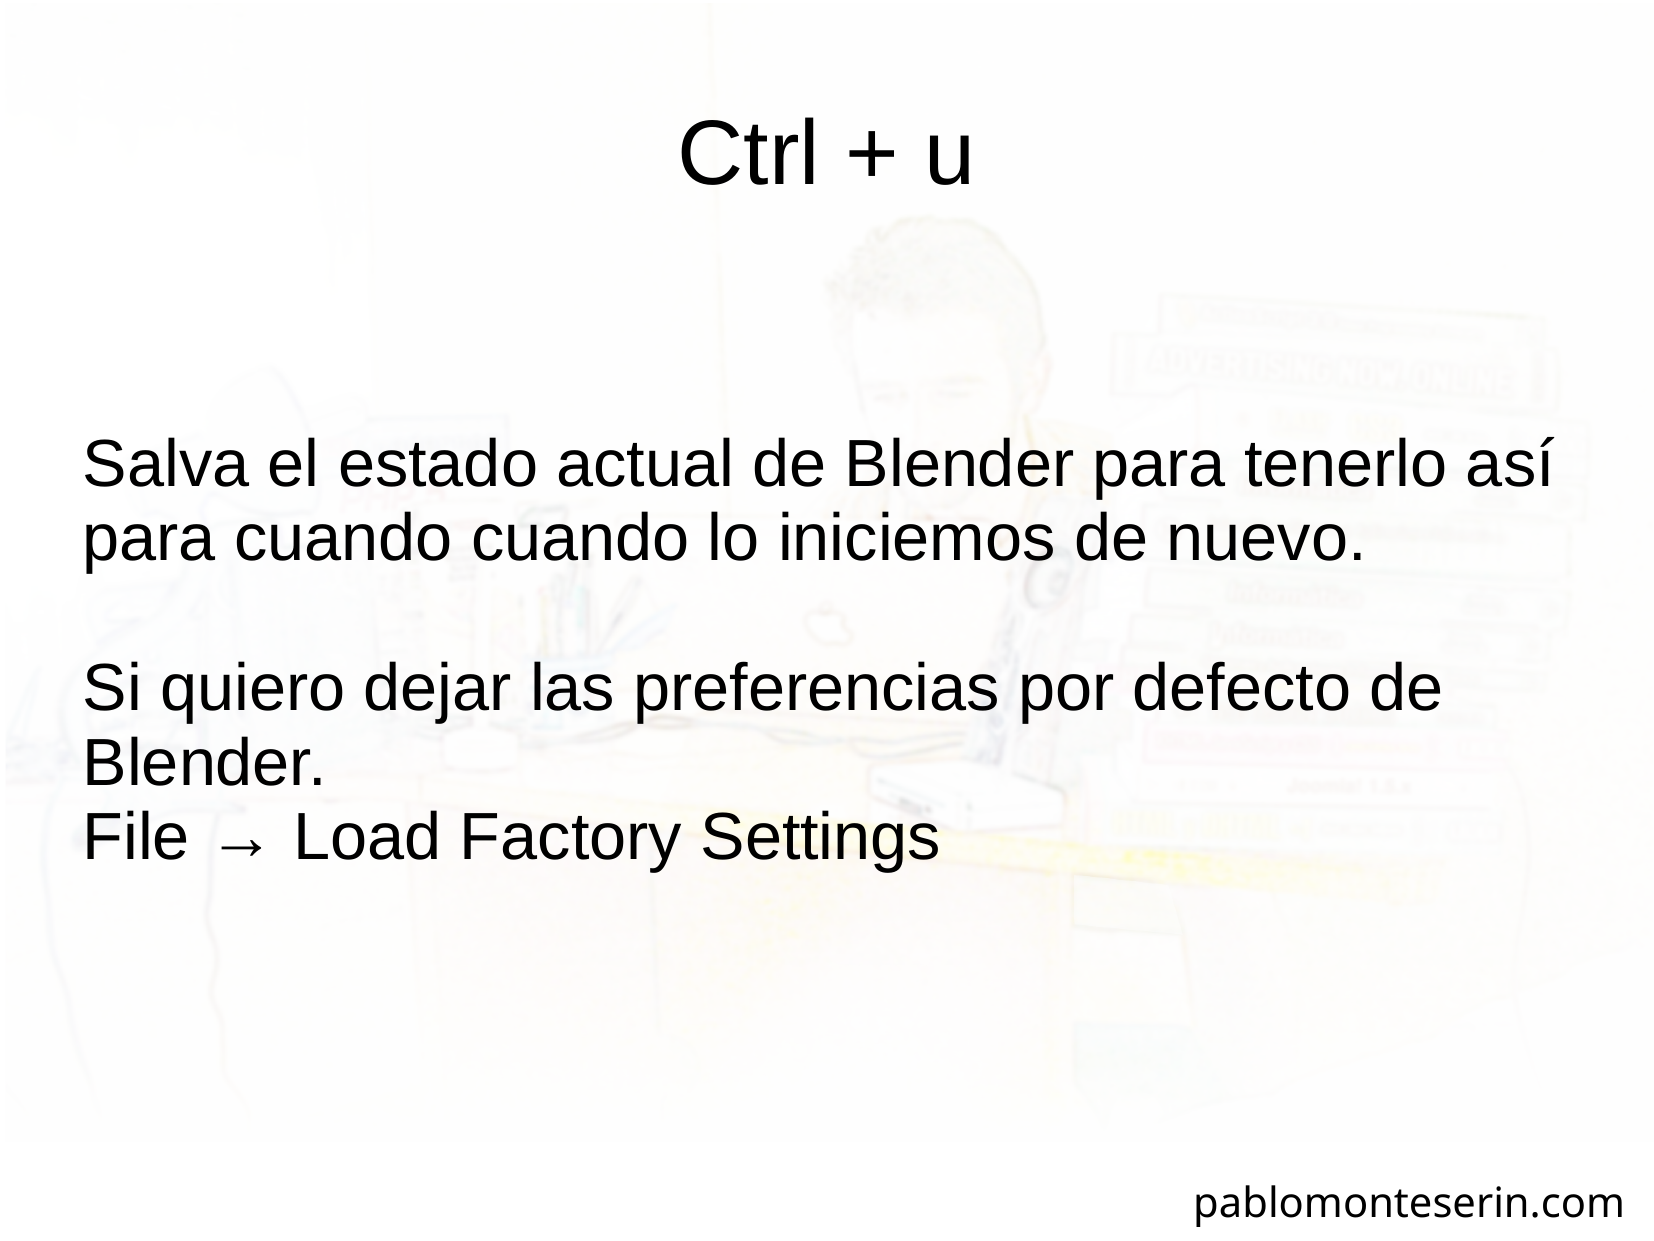

# Ctrl + u
Salva el estado actual de Blender para tenerlo así para cuando cuando lo iniciemos de nuevo.
Si quiero dejar las preferencias por defecto de Blender.
File → Load Factory Settings